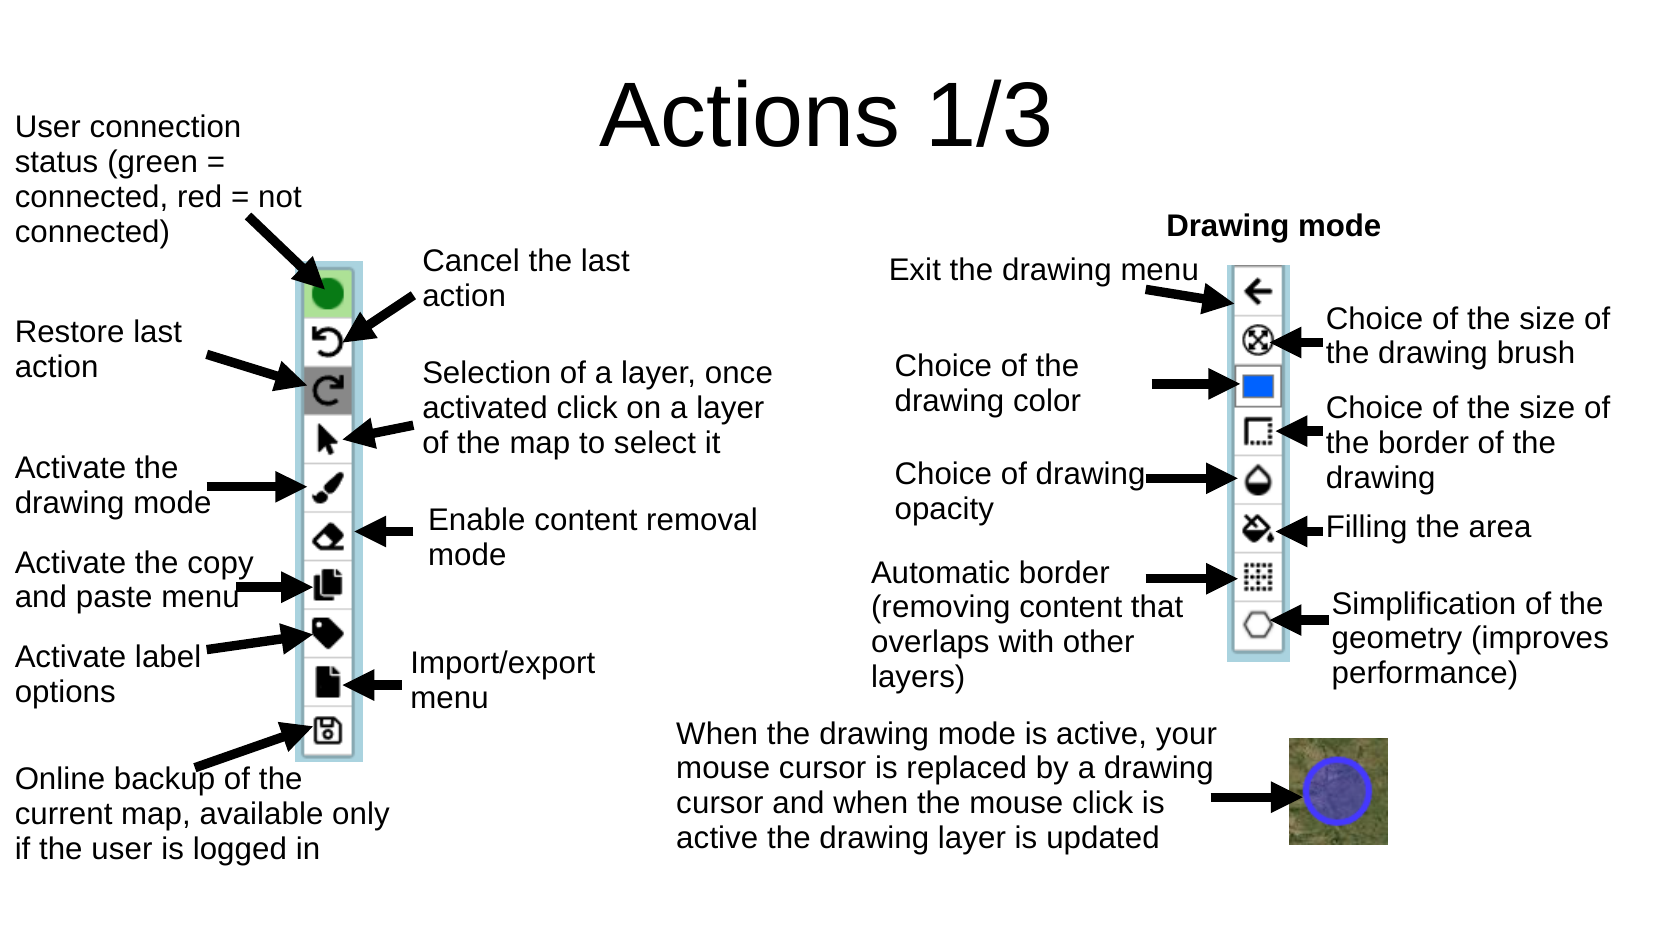

# Actions 1/3
User connection status (green = connected, red = not connected)
Drawing mode
Cancel the last action
Exit the drawing menu
Choice of the size of the drawing brush
Restore last action
Choice of the drawing color
Selection of a layer, once activated click on a layer of the map to select it
Choice of the size of the border of the drawing
Activate the drawing mode
Choice of drawing opacity
Enable content removal mode
Filling the area
Activate the copy and paste menu
Automatic border (removing content that overlaps with other layers)
Simplification of the geometry (improves performance)
Activate label options
Import/export menu
When the drawing mode is active, your mouse cursor is replaced by a drawing cursor and when the mouse click is active the drawing layer is updated
Online backup of the current map, available only if the user is logged in